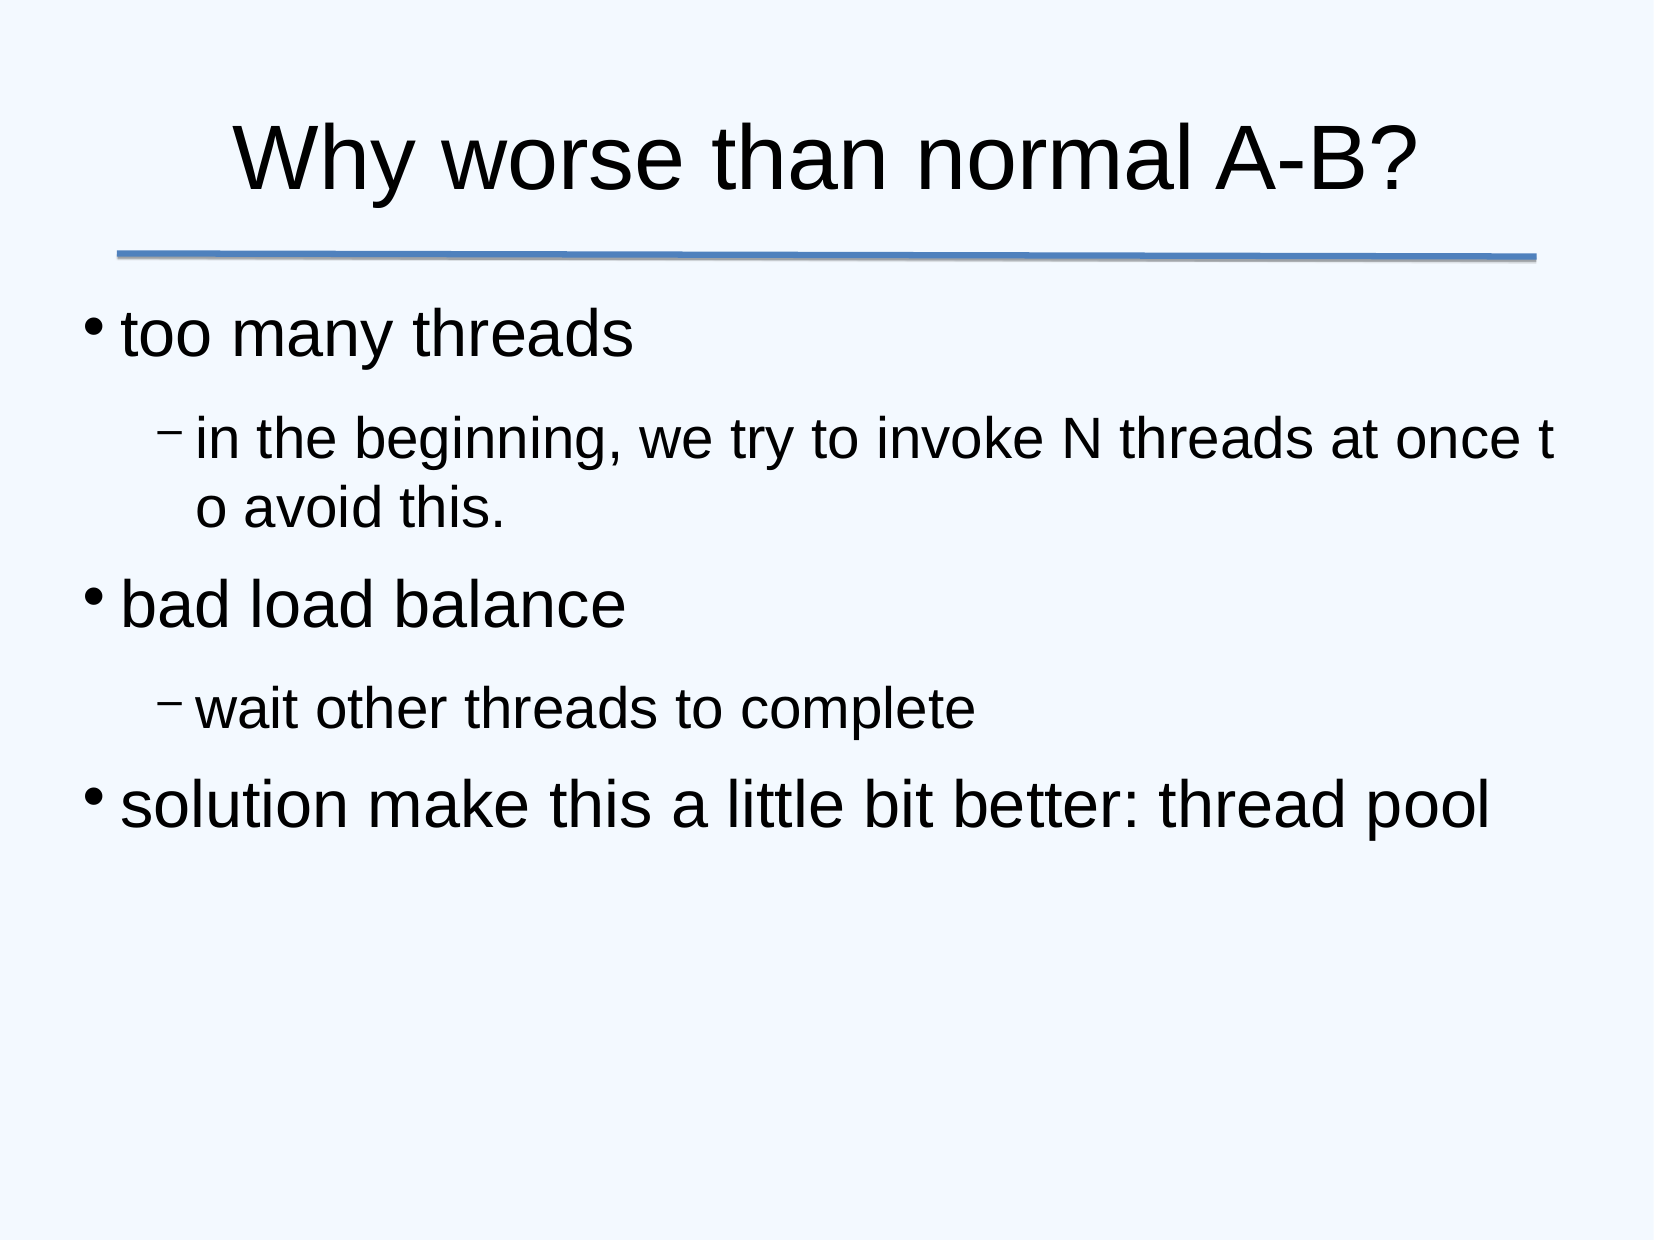

# Why worse than normal A-B?
too many threads
in the beginning, we try to invoke N threads at once to avoid this.
bad load balance
wait other threads to complete
solution make this a little bit better: thread pool